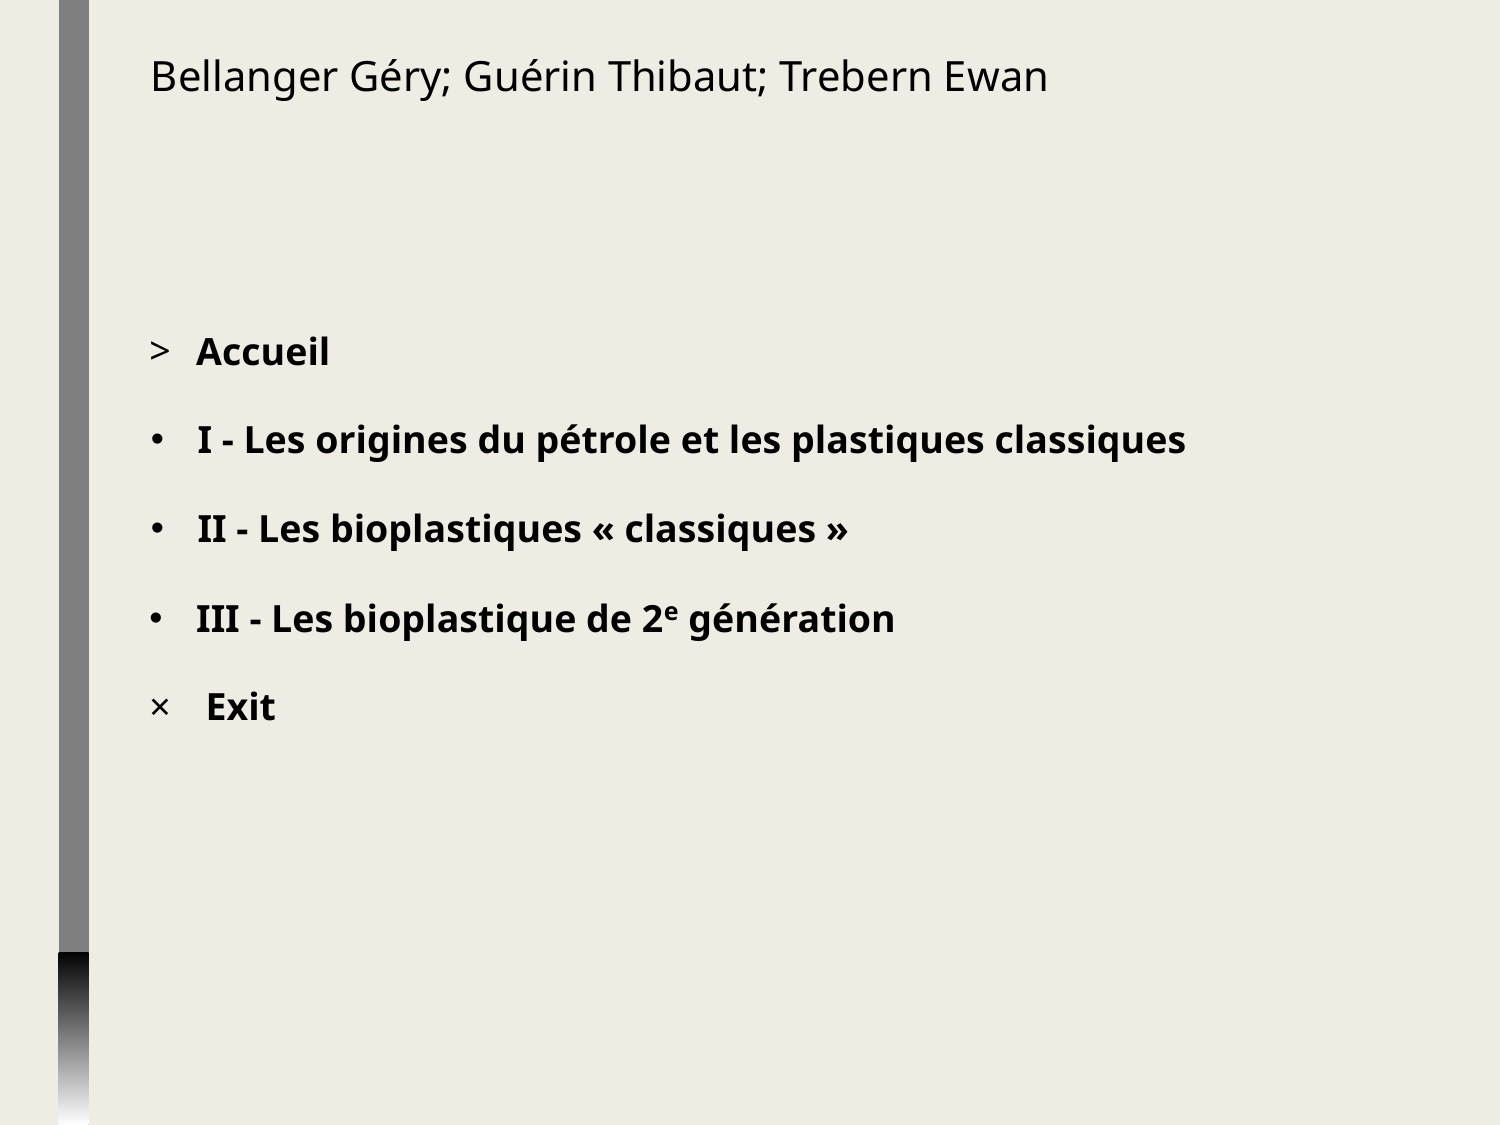

Bellanger Géry; Guérin Thibaut; Trebern Ewan
Accueil
I - Les origines du pétrole et les plastiques classiques
II - Les bioplastiques « classiques »
III - Les bioplastique de 2e génération
Exit